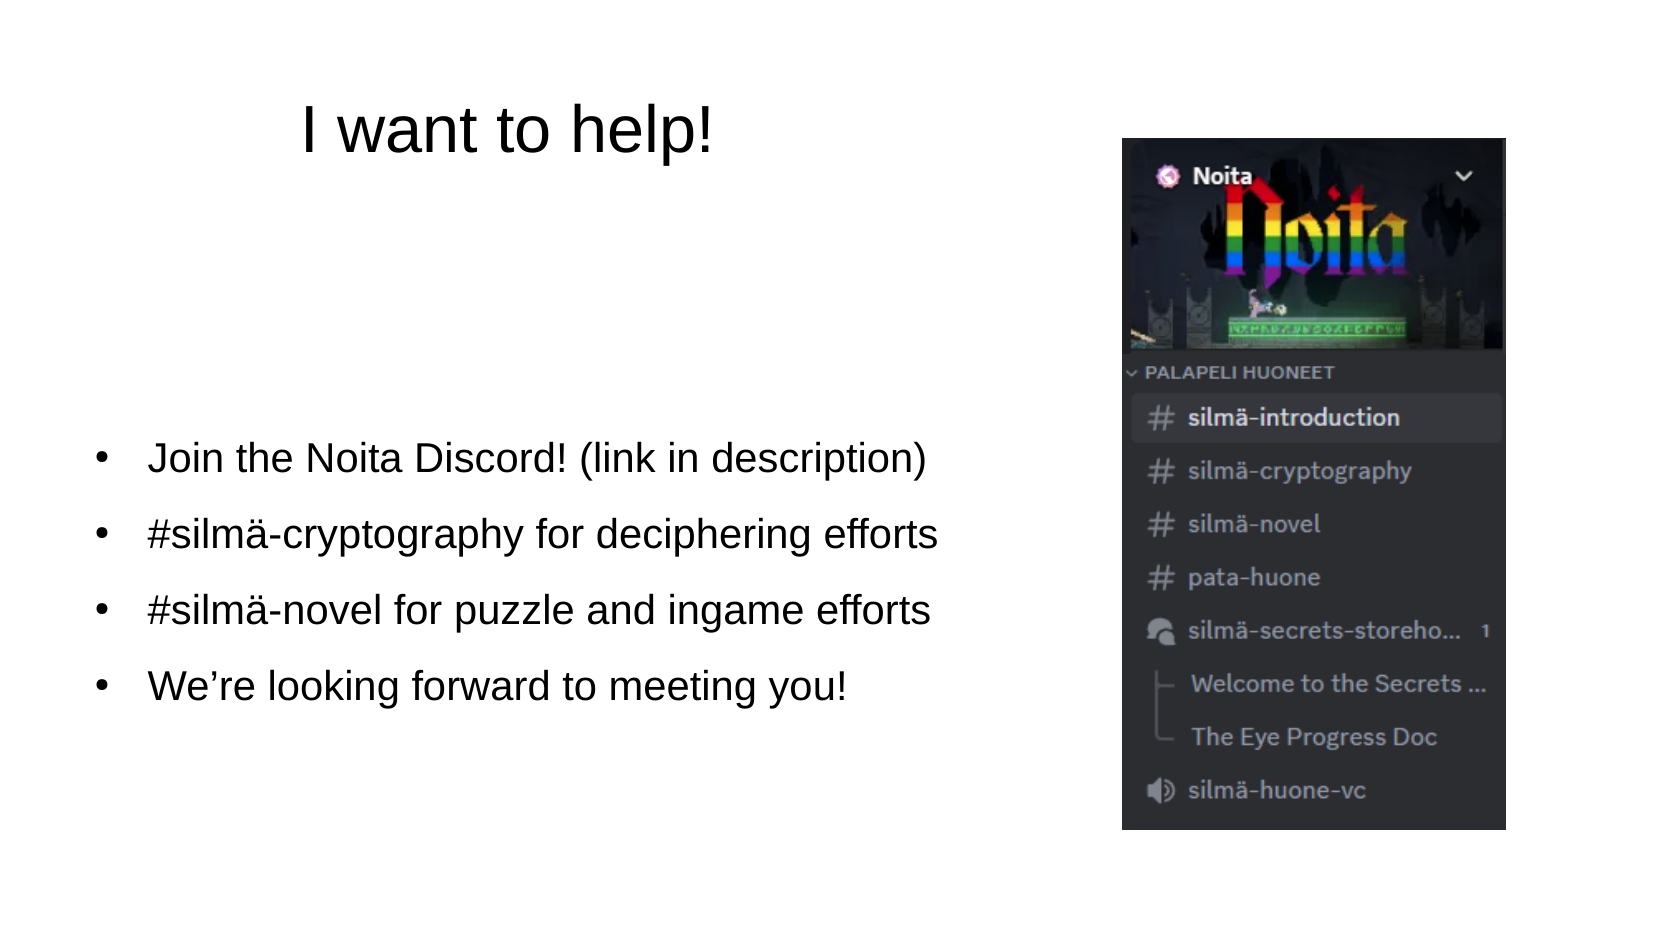

# I want to help!
Join the Noita Discord! (link in description)
#silmä-cryptography for deciphering efforts
#silmä-novel for puzzle and ingame efforts
We’re looking forward to meeting you!